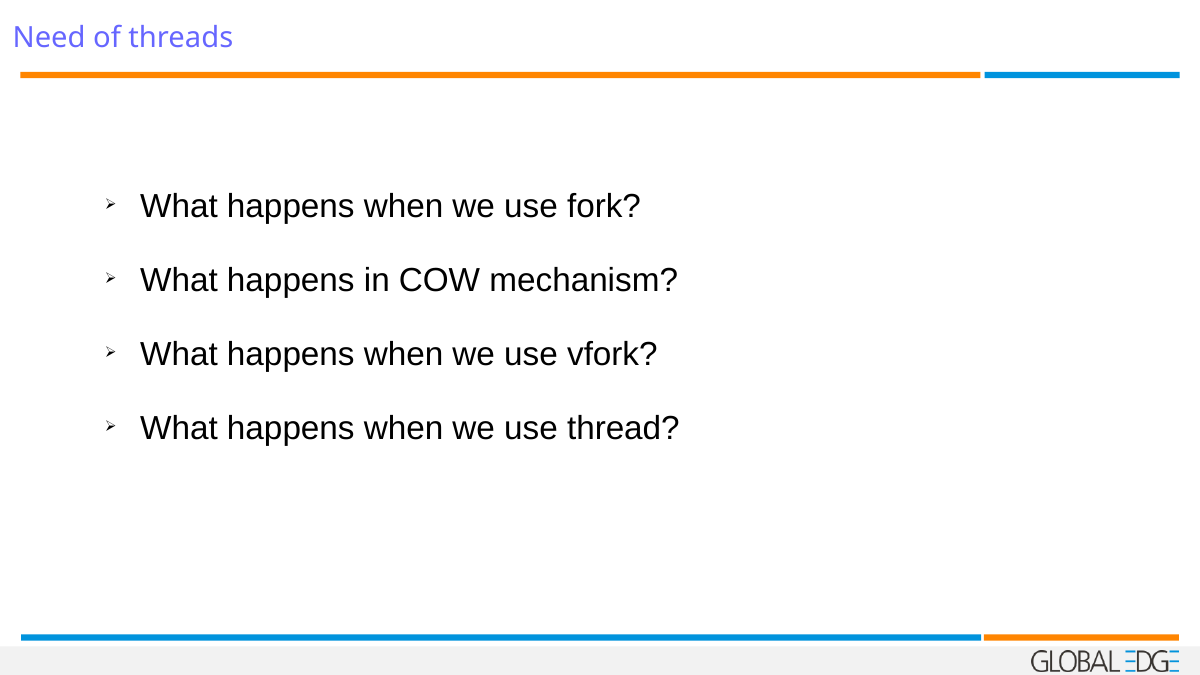

# Need of threads
What happens when we use fork?
What happens in COW mechanism?
What happens when we use vfork?
What happens when we use thread?